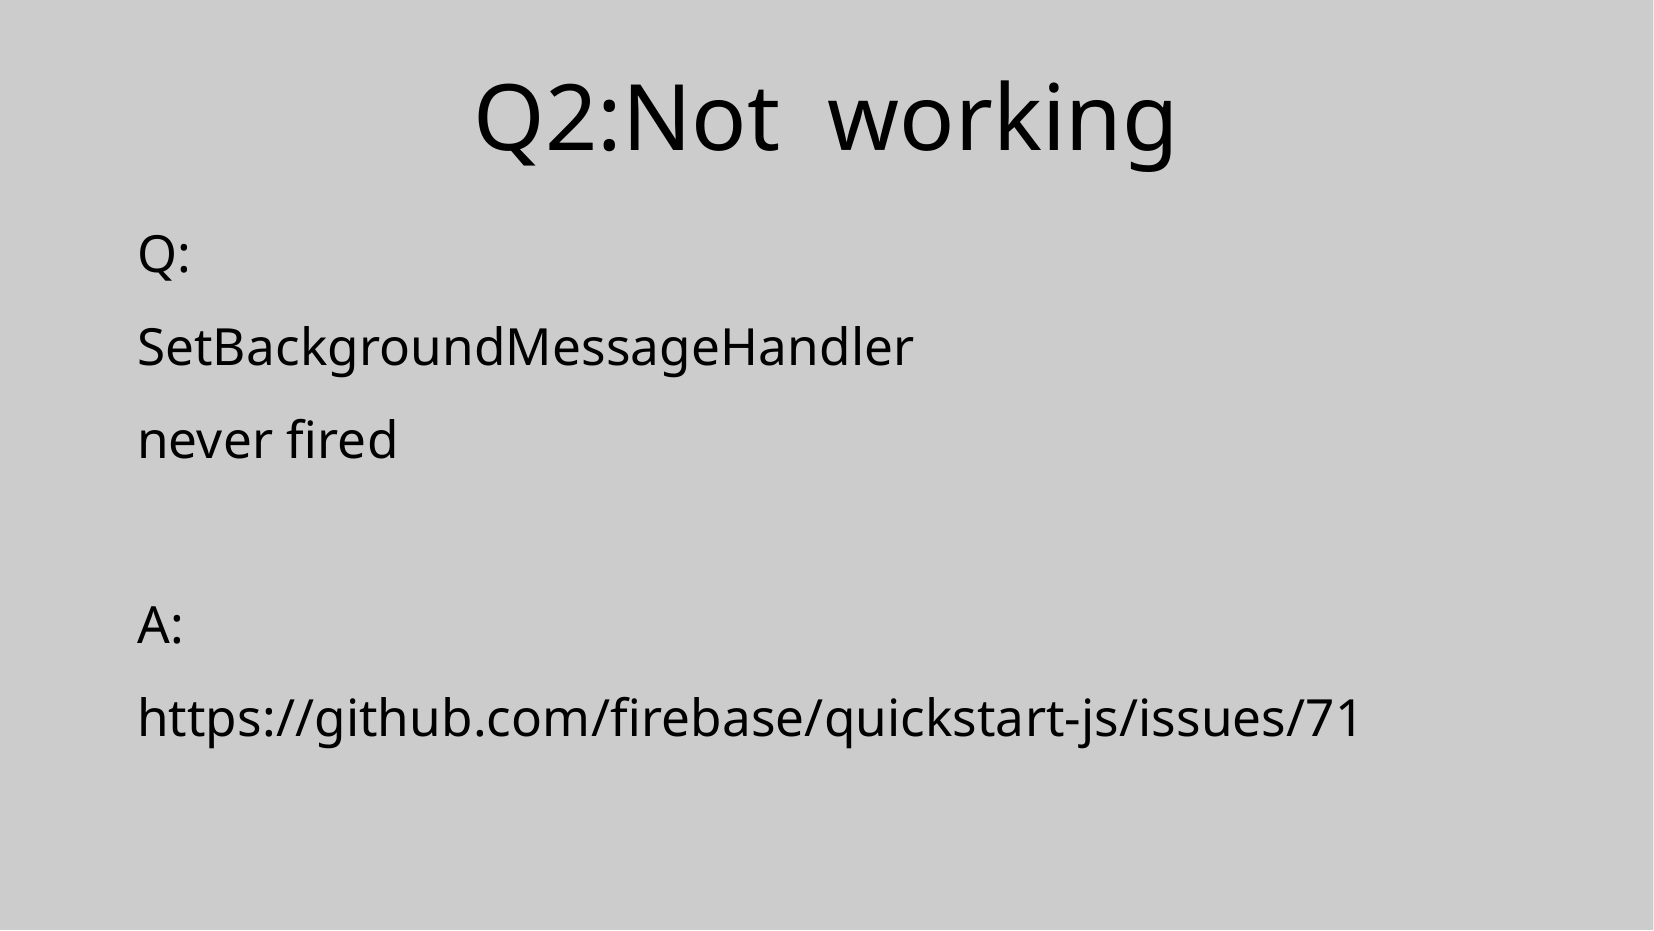

# Q2:Not working
Q:
SetBackgroundMessageHandler
never fired
A:
https://github.com/firebase/quickstart-js/issues/71